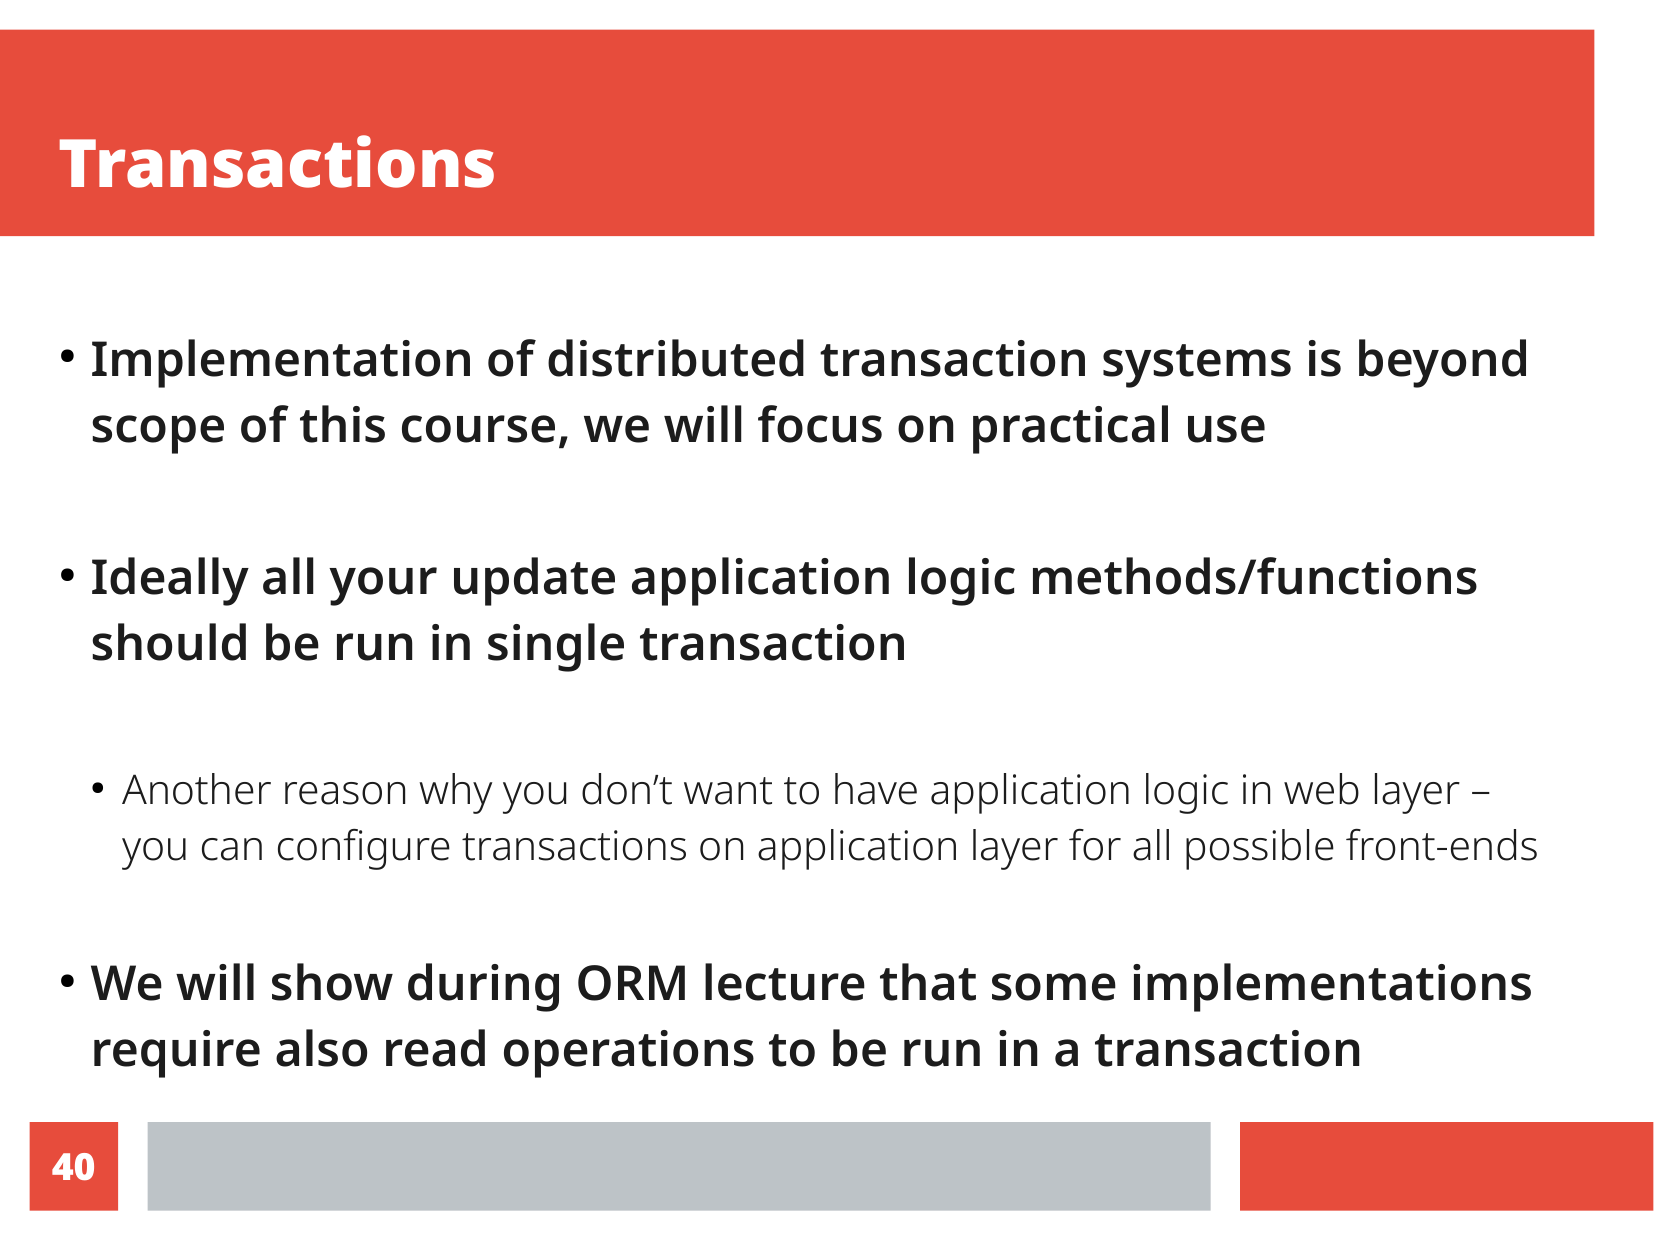

# Transactions
Implementation of distributed transaction systems is beyond scope of this course, we will focus on practical use
Ideally all your update application logic methods/functions should be run in single transaction
Another reason why you don’t want to have application logic in web layer – you can configure transactions on application layer for all possible front-ends
We will show during ORM lecture that some implementations require also read operations to be run in a transaction
40